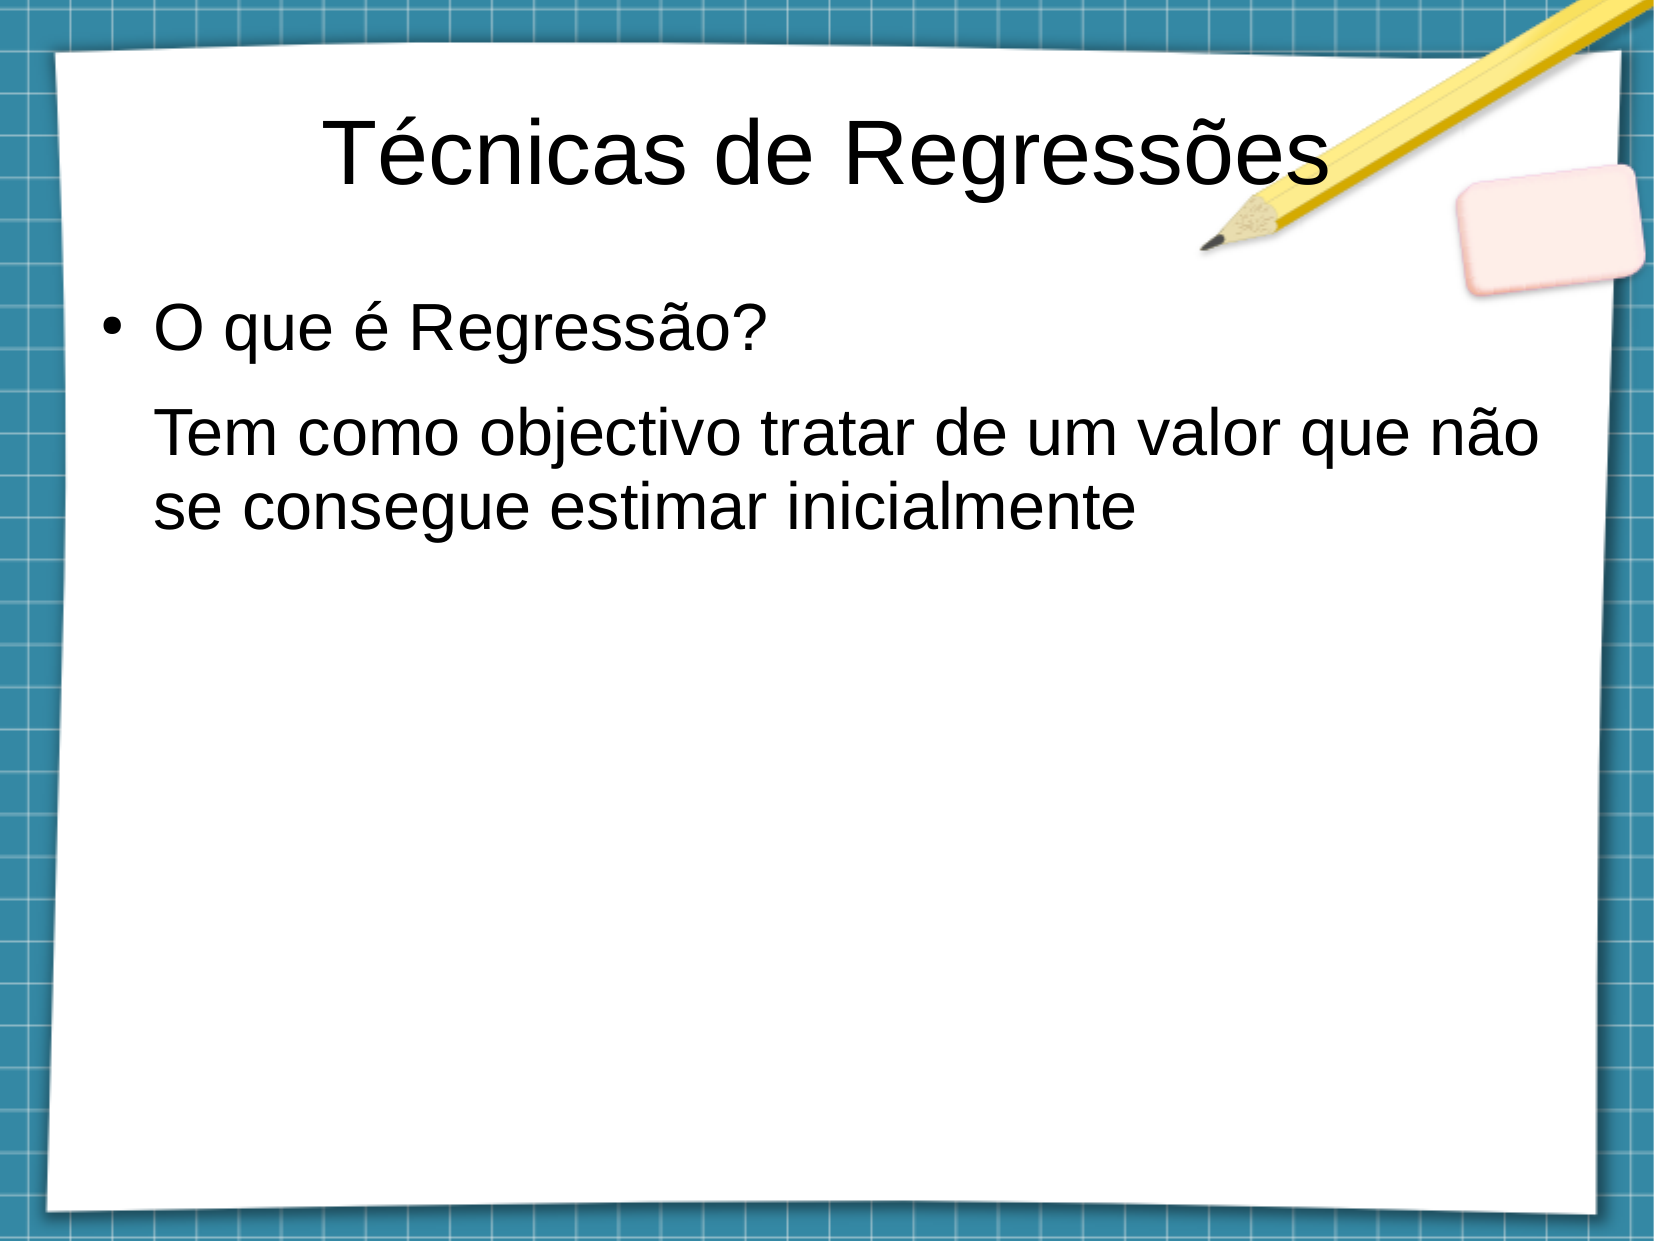

# Técnicas de Regressões
O que é Regressão?
Tem como objectivo tratar de um valor que não se consegue estimar inicialmente